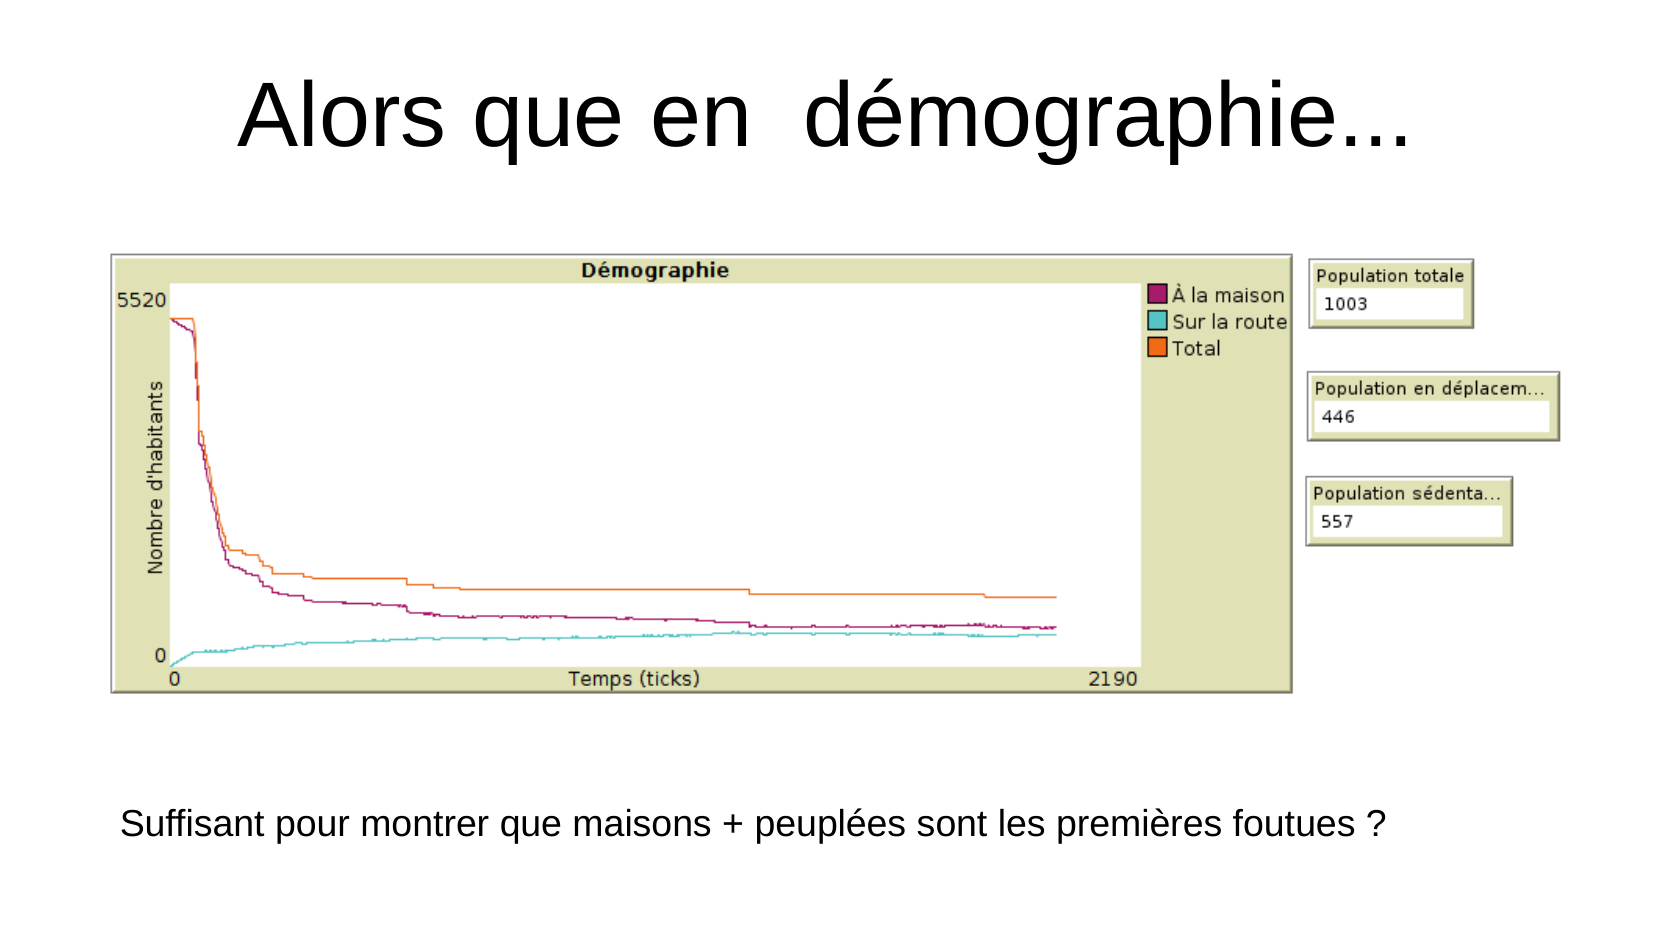

# Alors que en démographie...
Suffisant pour montrer que maisons + peuplées sont les premières foutues ?